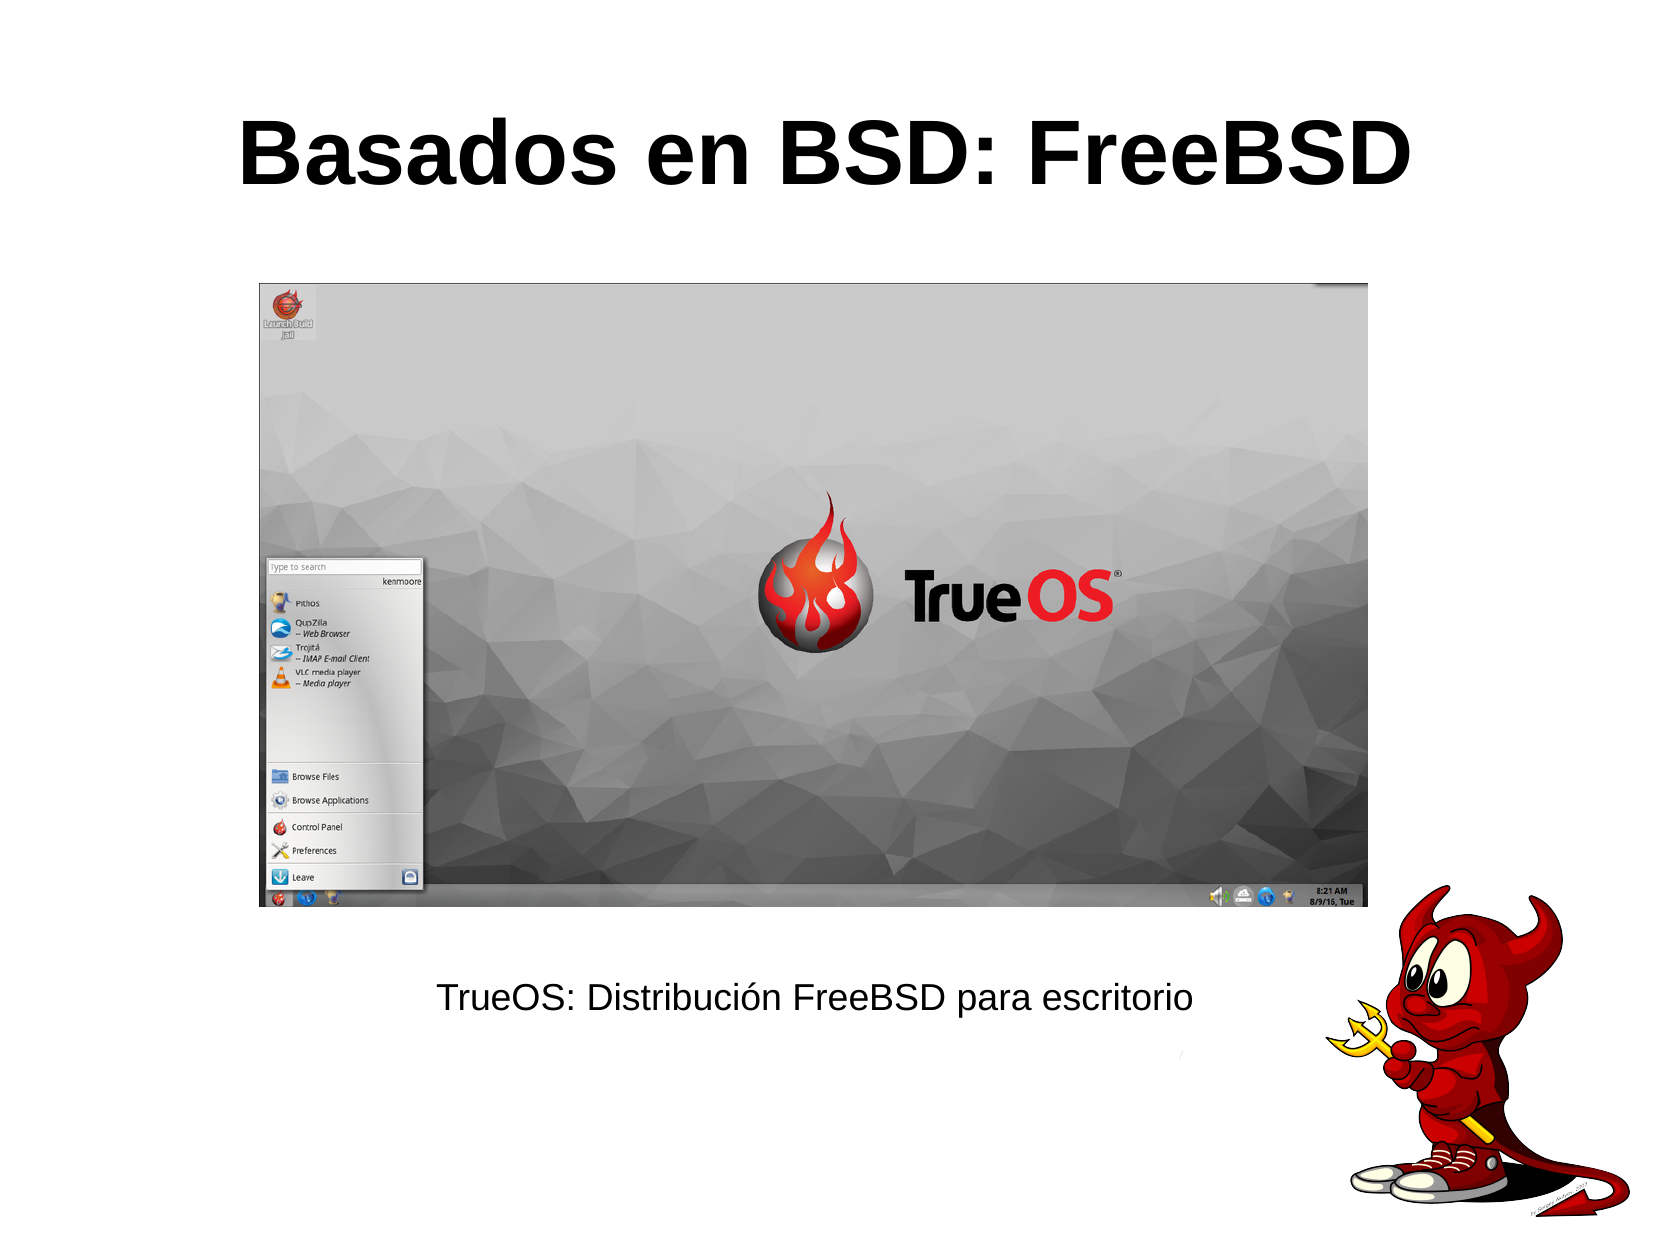

# Basados en BSD: FreeBSD
TrueOS: Distribución FreeBSD para escritorio